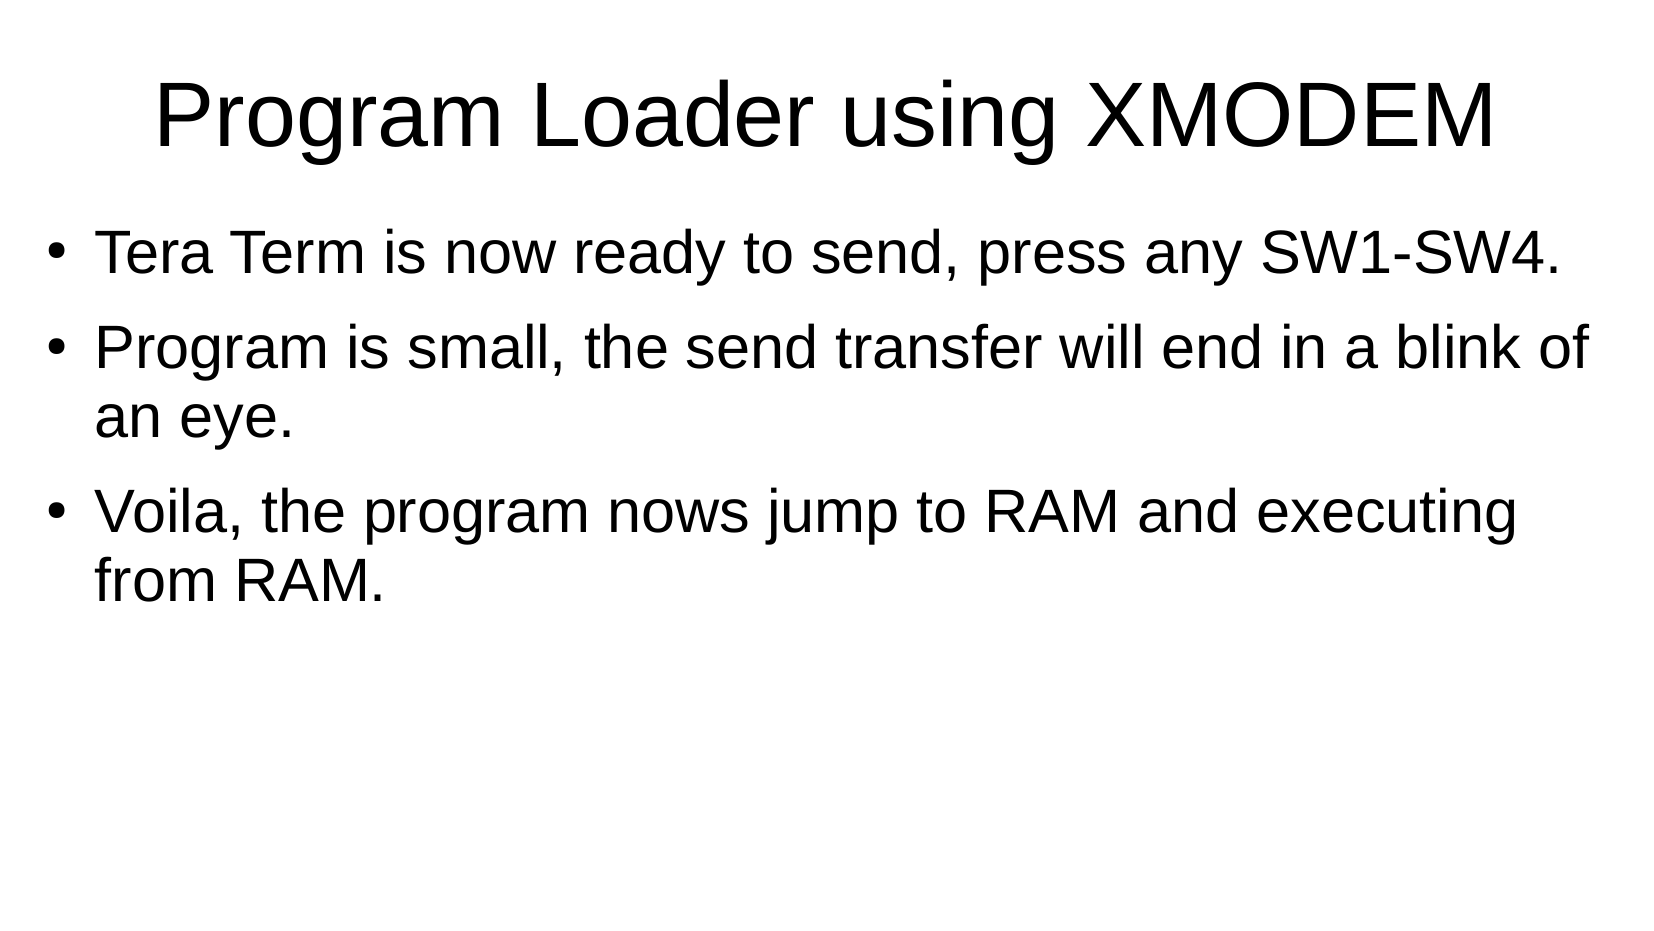

# Program Loader using XMODEM
Tera Term is now ready to send, press any SW1-SW4.
Program is small, the send transfer will end in a blink of an eye.
Voila, the program nows jump to RAM and executing from RAM.